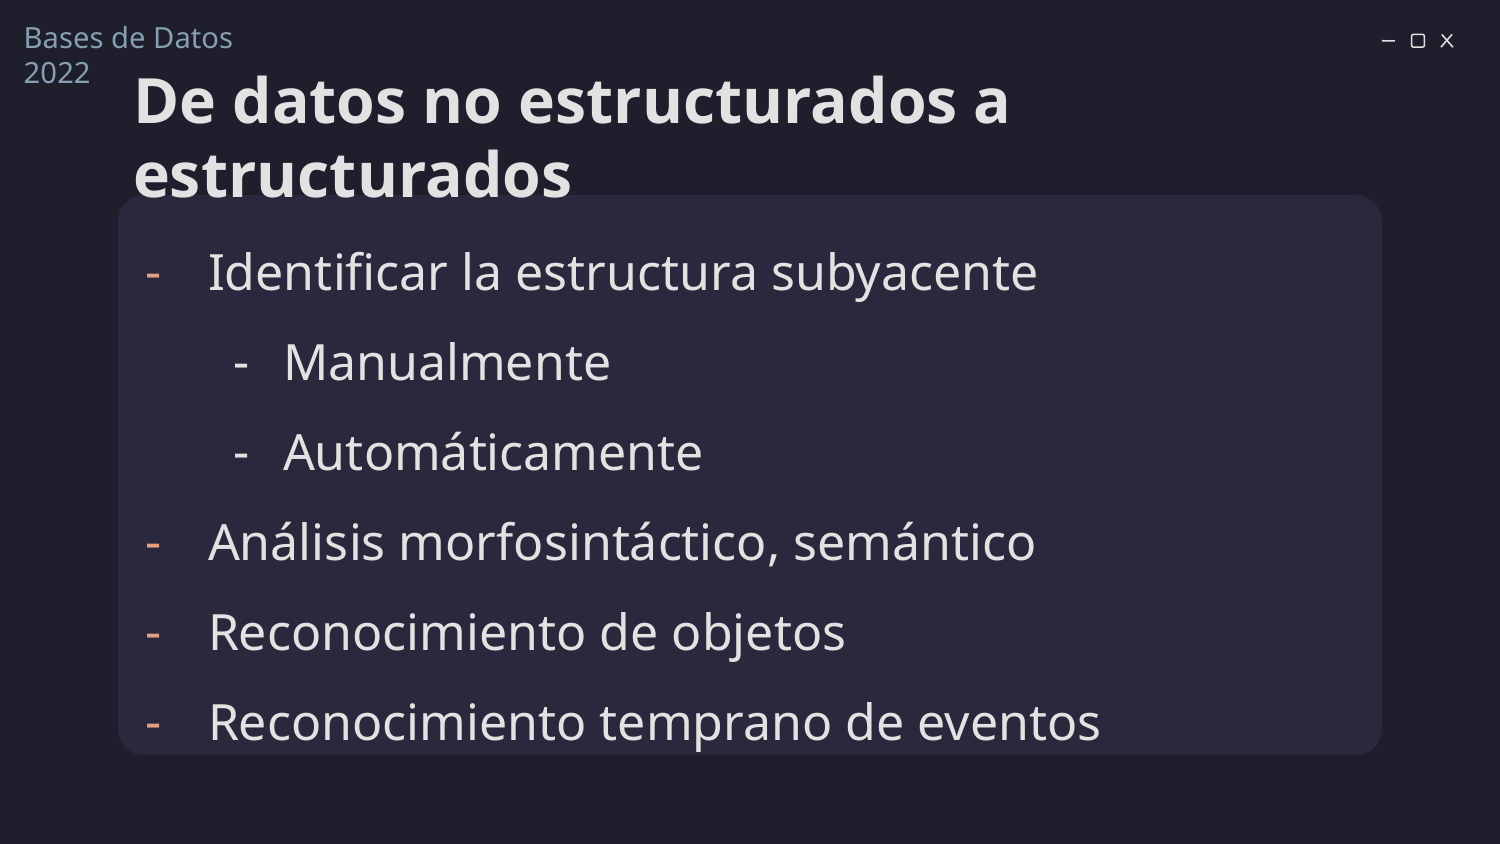

# De datos no estructurados a estructurados
Identificar la estructura subyacente
Manualmente
Automáticamente
Análisis morfosintáctico, semántico
Reconocimiento de objetos
Reconocimiento temprano de eventos